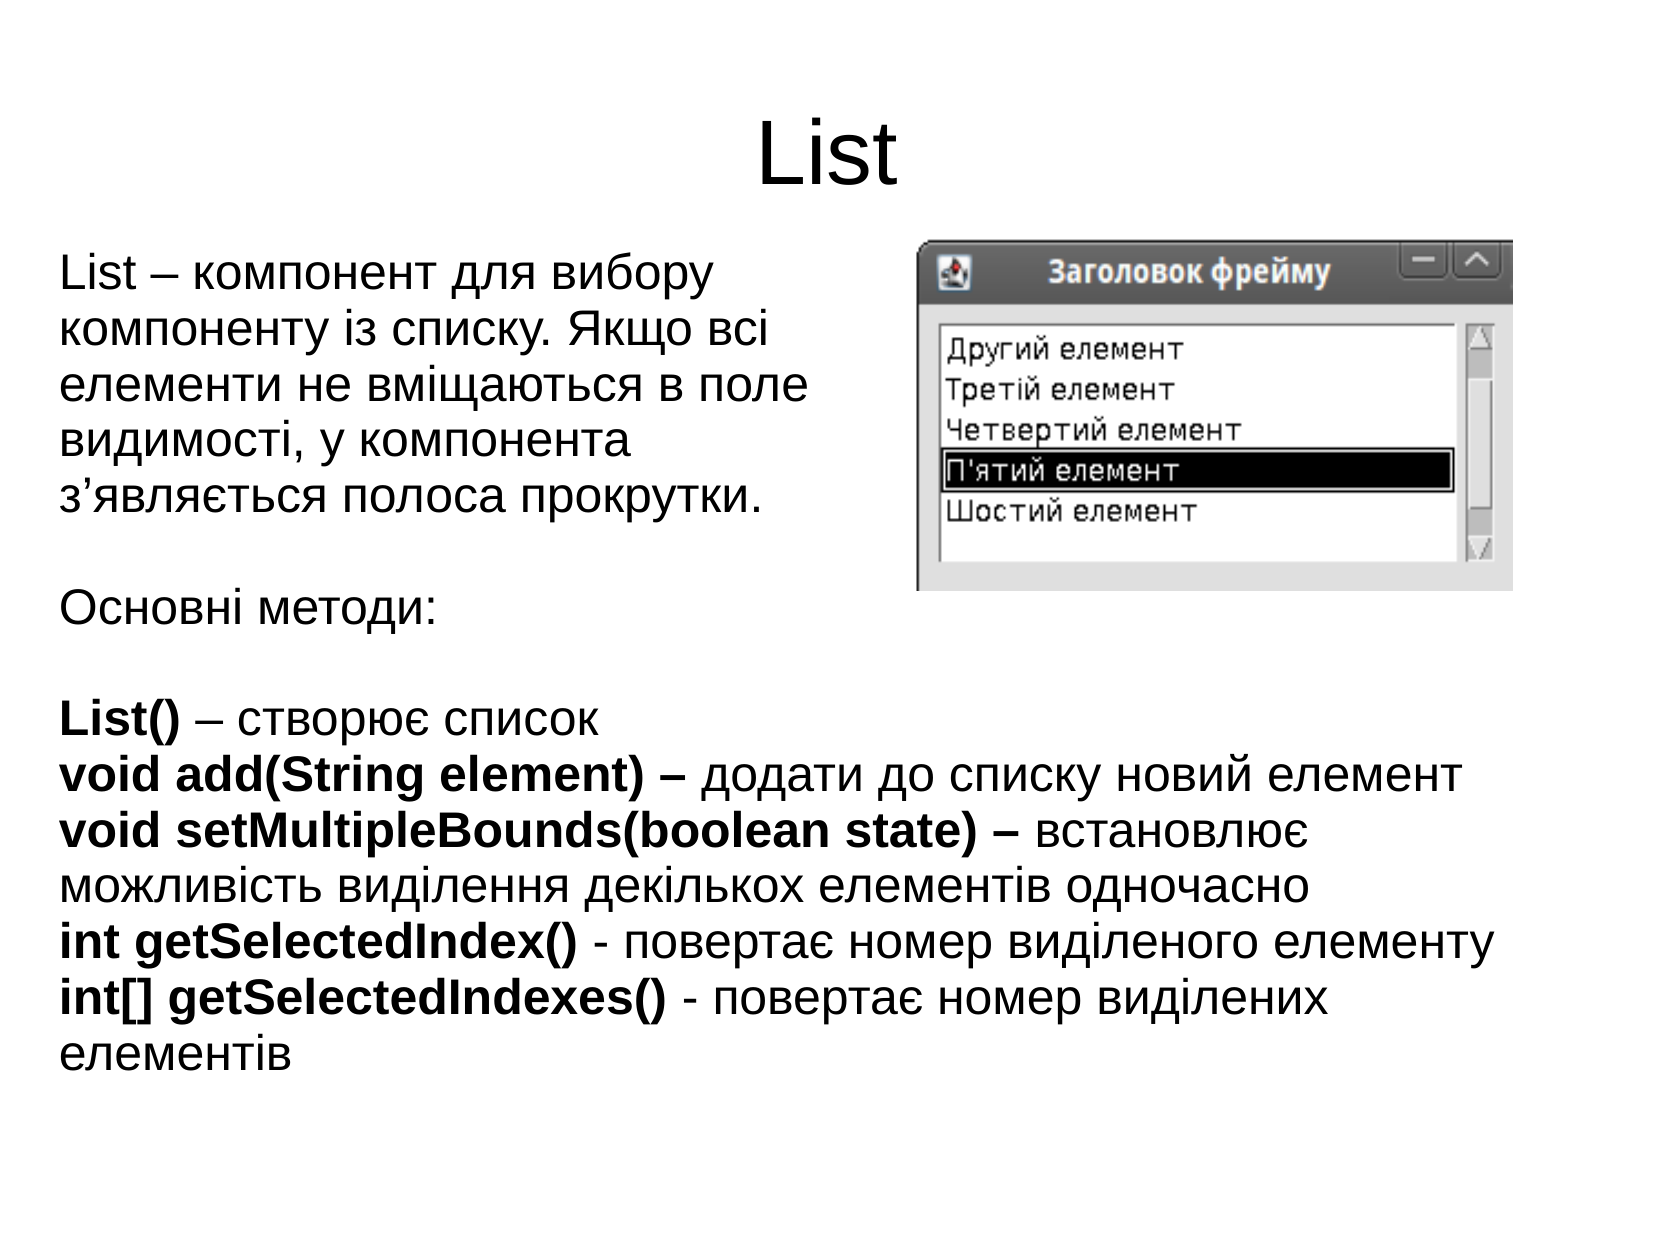

# List
List – компонент для вибору
компоненту із списку. Якщо всі
елементи не вміщаються в поле
видимості, у компонента
з’являється полоса прокрутки.
Основні методи:
List() – створює список
void add(String element) – додати до списку новий елемент
void setMultipleBounds(boolean state) – встановлює можливість виділення декількох елементів одночасно
int getSelectedIndex() - повертає номер виділеного елементу
int[] getSelectedIndexes() - повертає номер виділених елементів